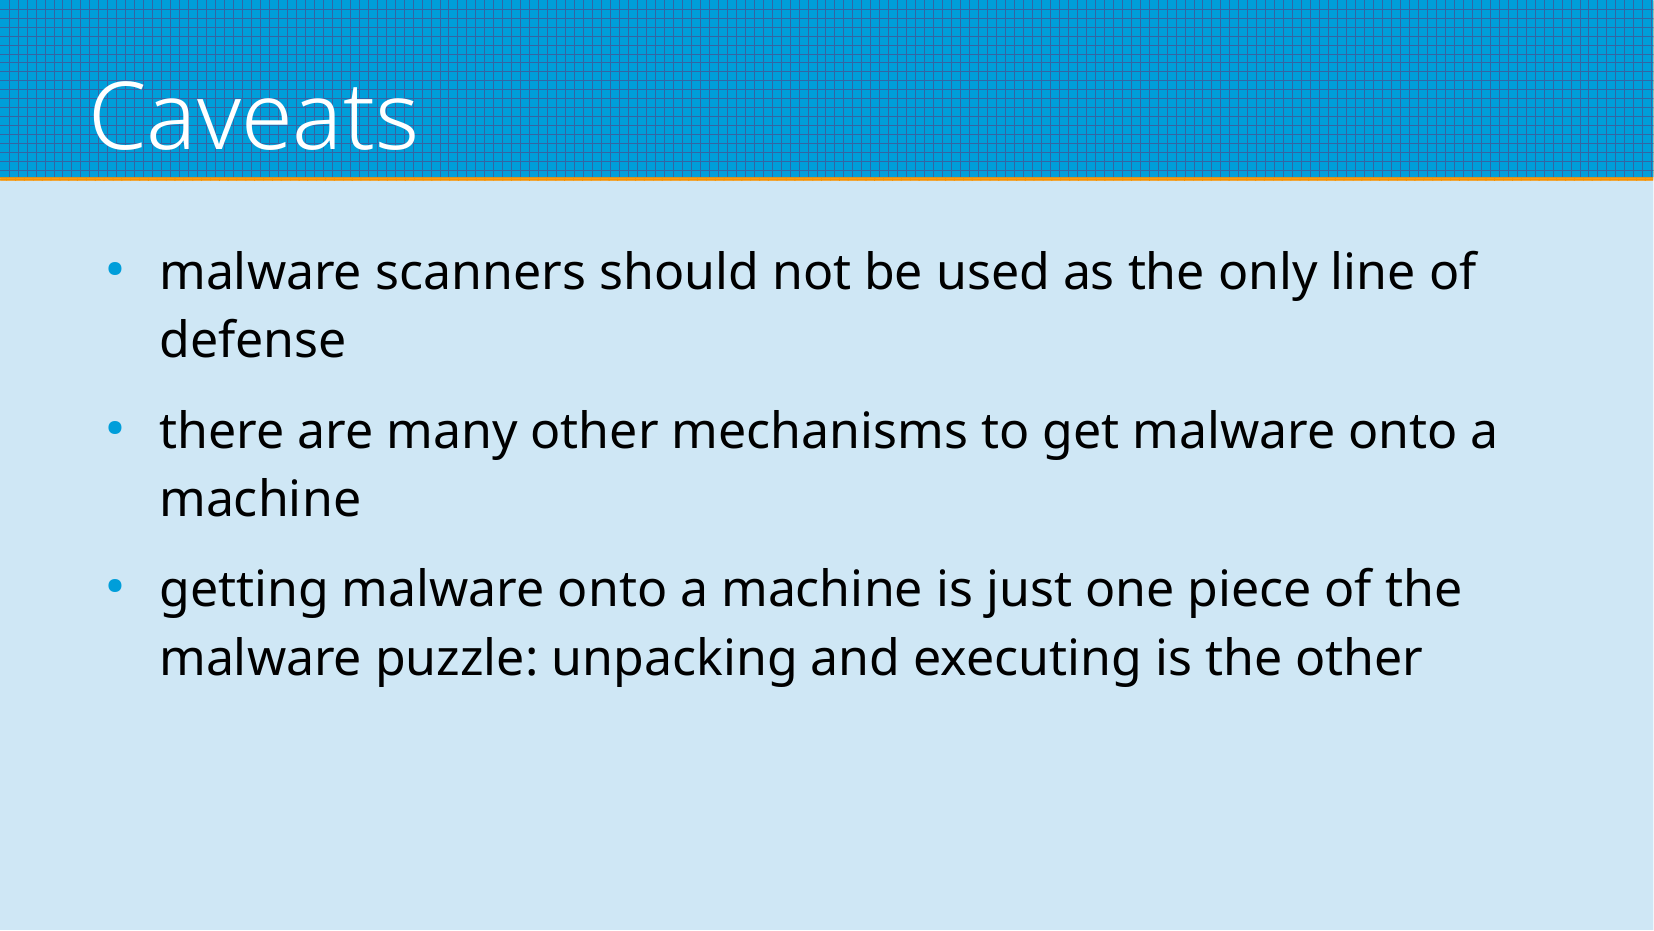

# Caveats
malware scanners should not be used as the only line of defense
there are many other mechanisms to get malware onto a machine
getting malware onto a machine is just one piece of the malware puzzle: unpacking and executing is the other